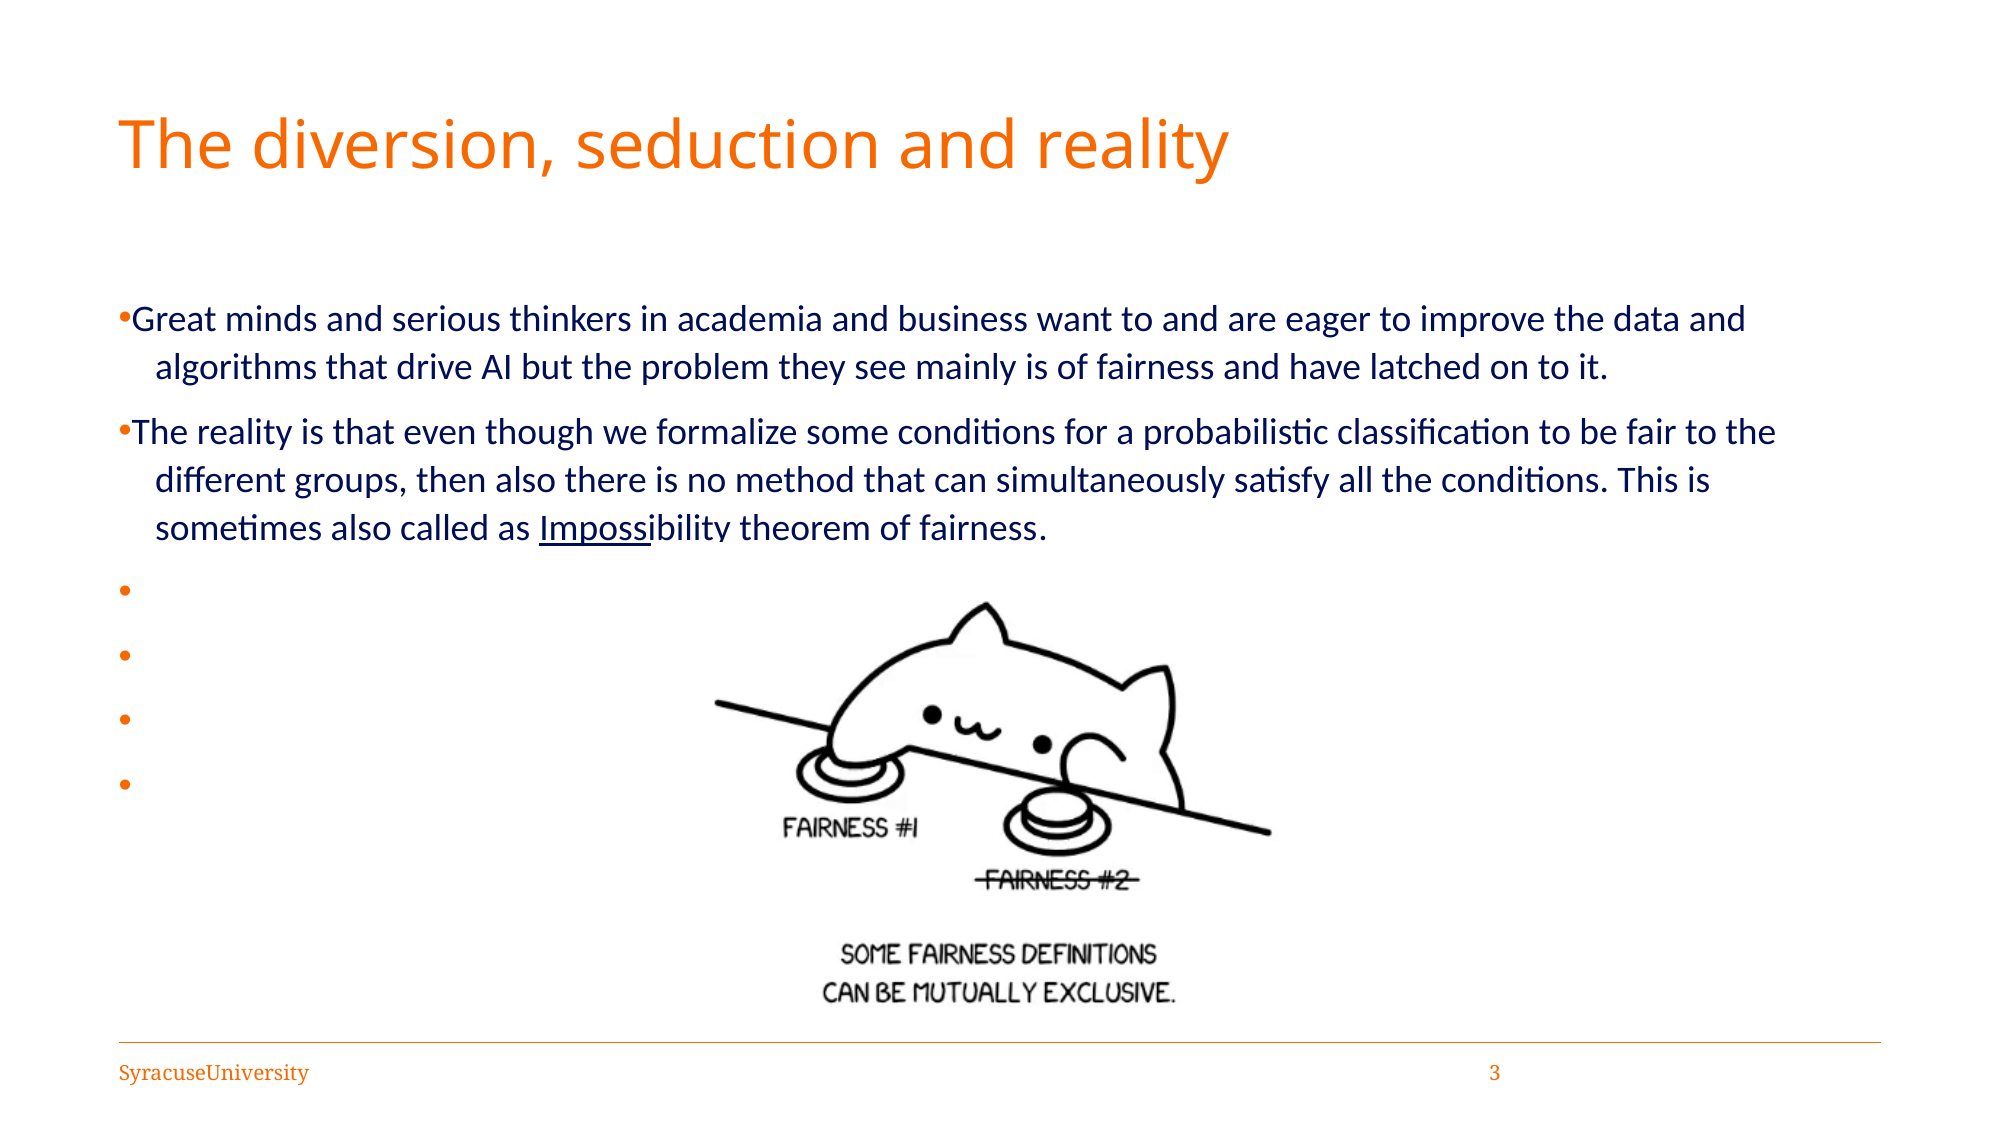

# The diversion, seduction and reality
Great minds and serious thinkers in academia and business want to and are eager to improve the data and algorithms that drive AI but the problem they see mainly is of fairness and have latched on to it.
The reality is that even though we formalize some conditions for a probabilistic classification to be fair to the different groups, then also there is no method that can simultaneously satisfy all the conditions. This is sometimes also called as Impossibility theorem of fairness.